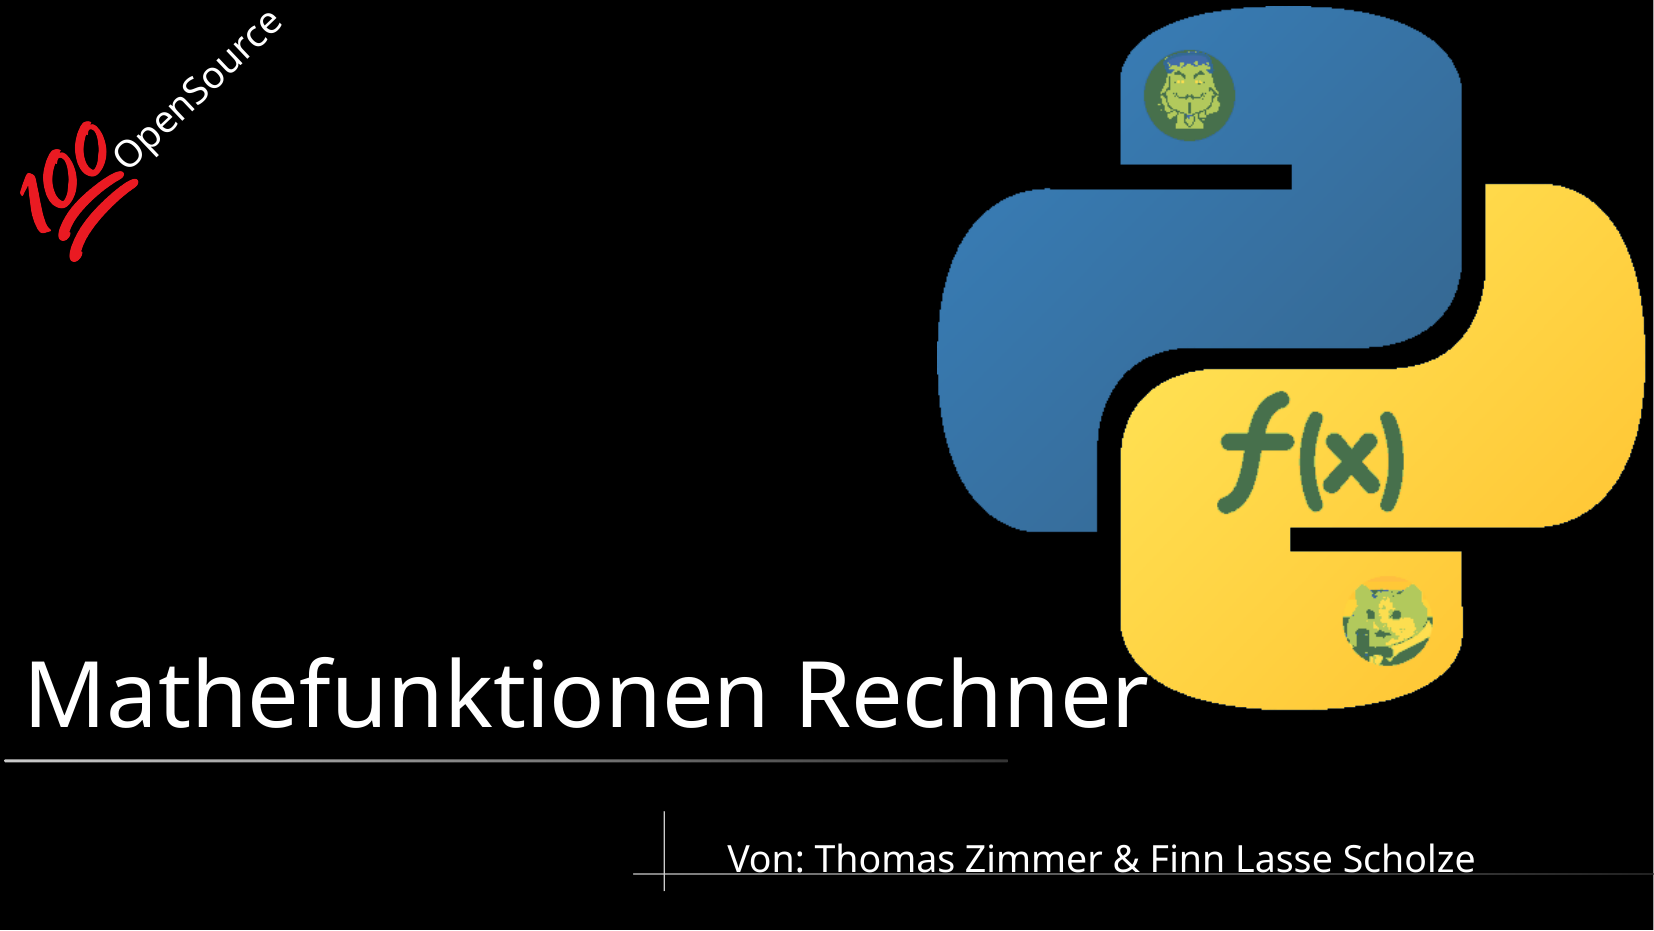

OpenSource
# Mathefunktionen Rechner
Von: Thomas Zimmer & Finn Lasse Scholze